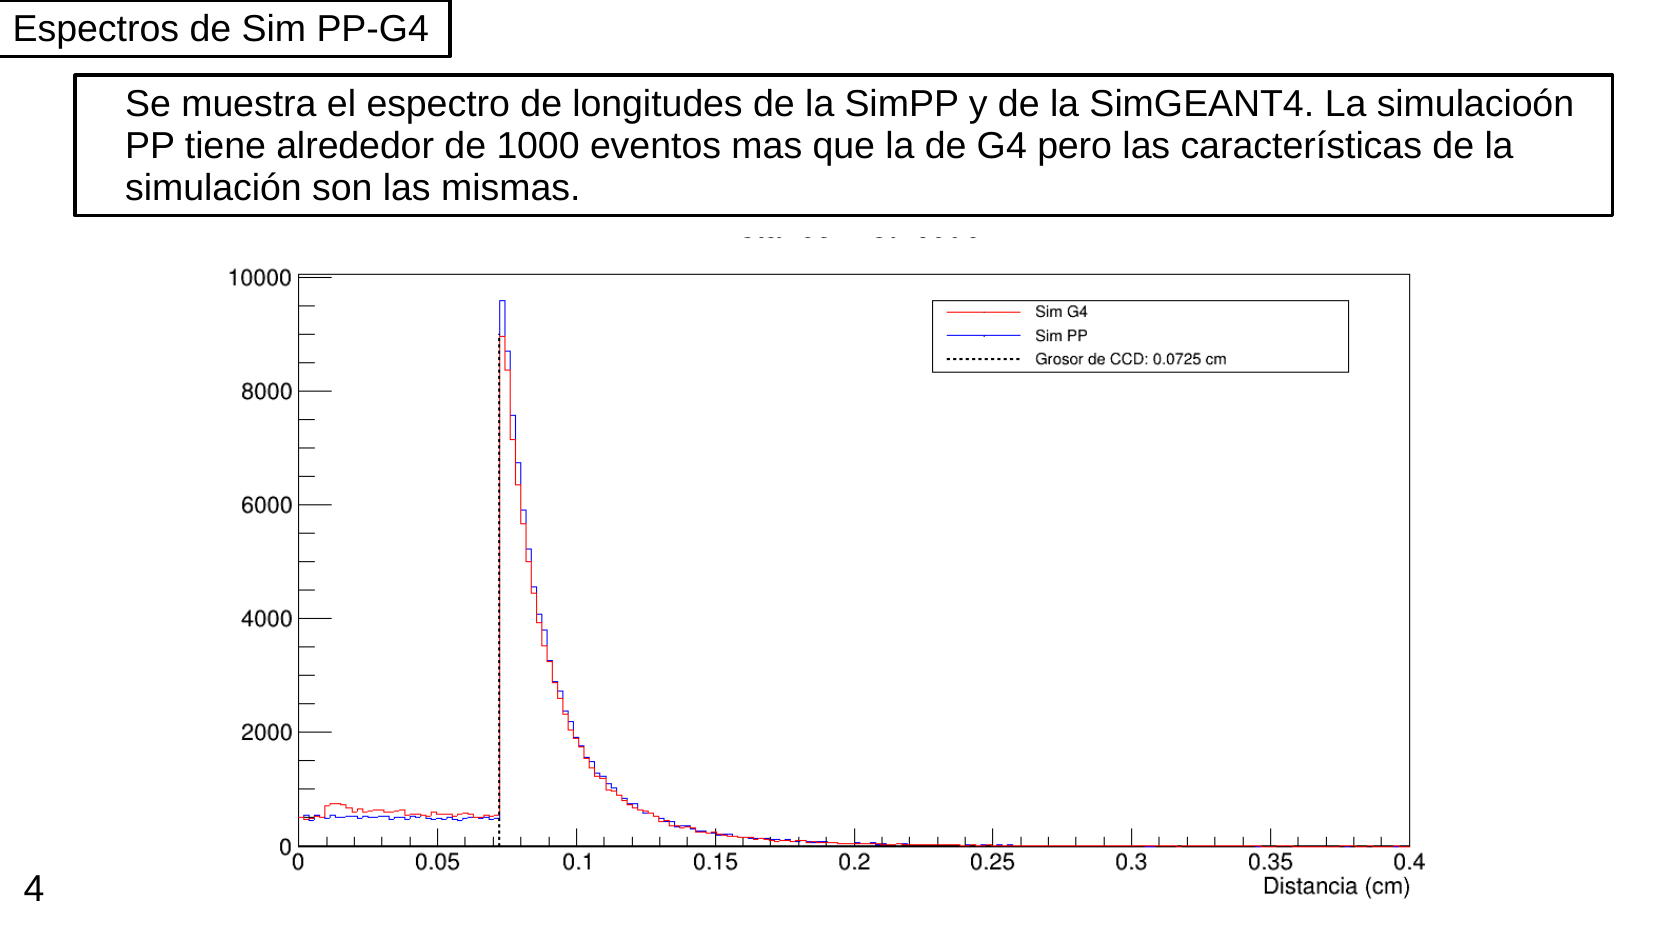

Espectros de Sim PP-G4
Se muestra el espectro de longitudes de la SimPP y de la SimGEANT4. La simulacioón PP tiene alrededor de 1000 eventos mas que la de G4 pero las características de la simulación son las mismas.